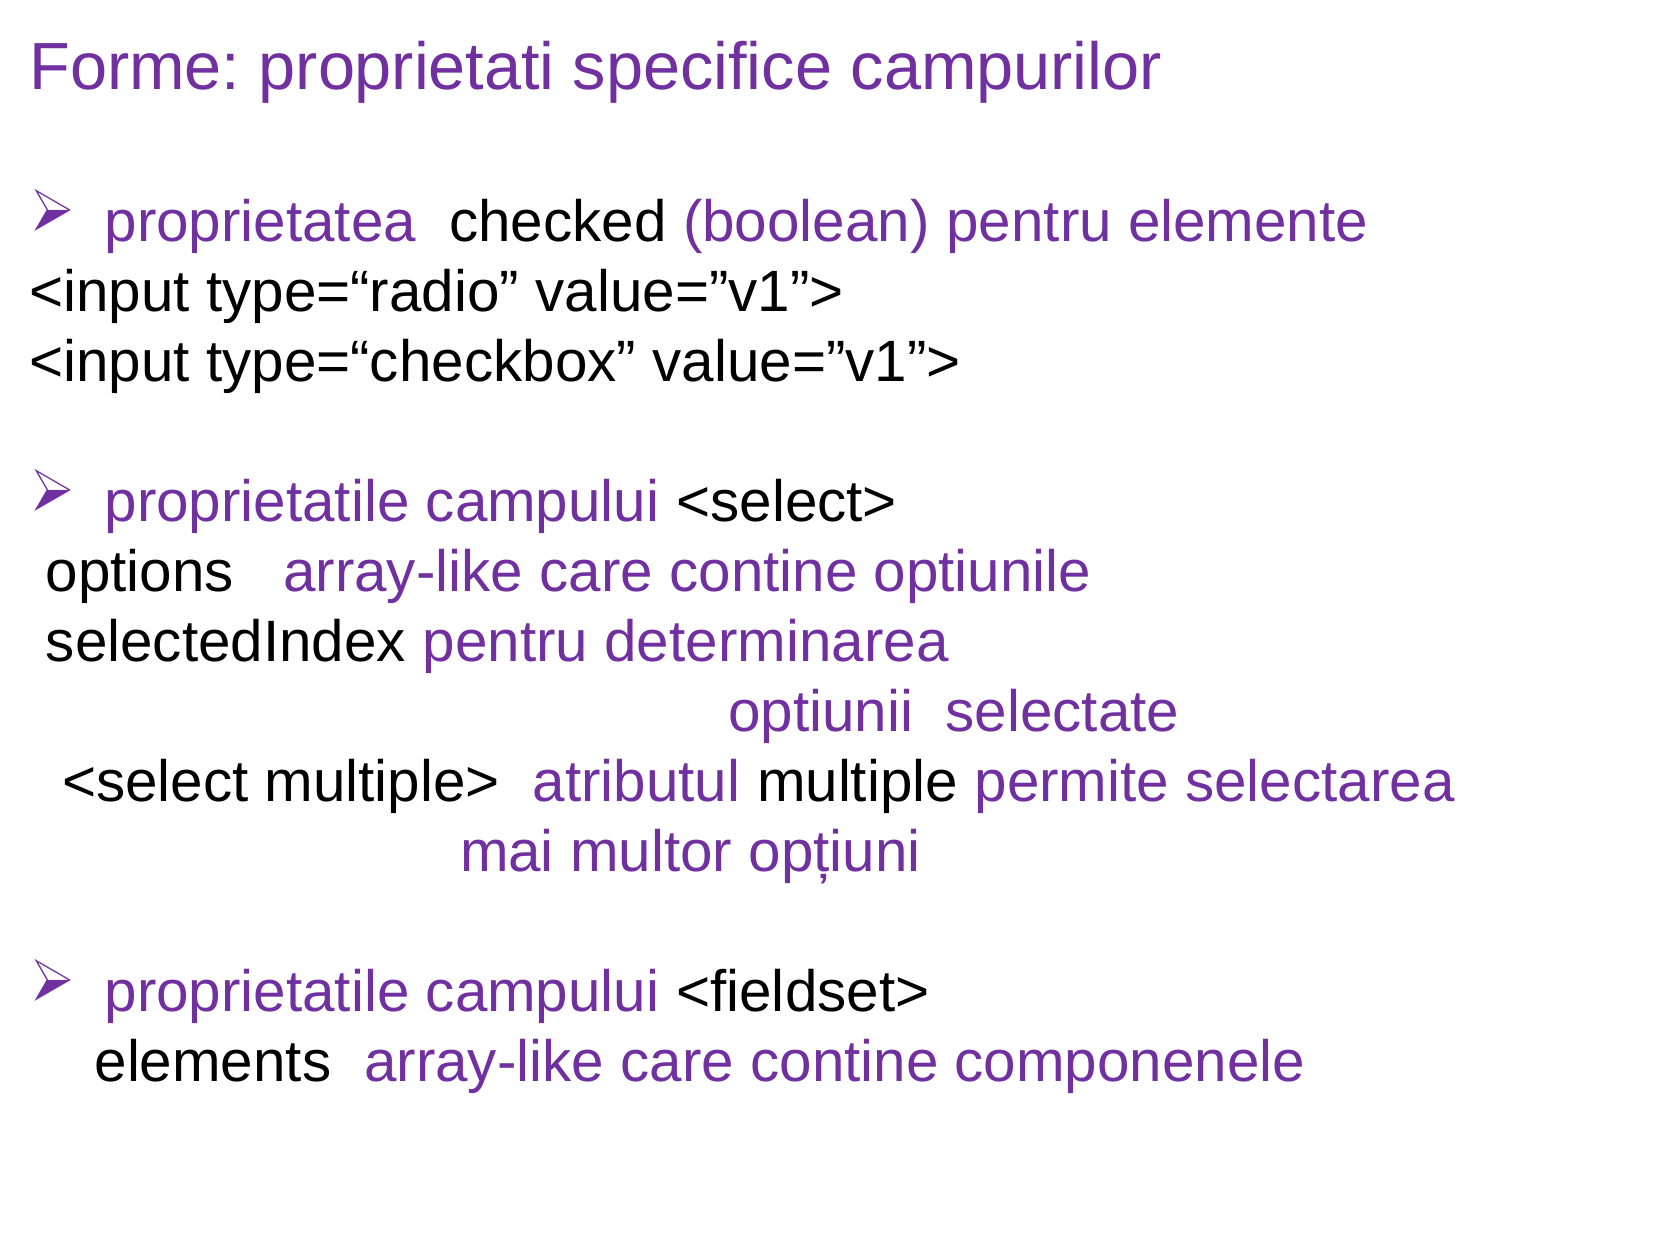

Forme: proprietati specifice campurilor
proprietatea checked (boolean) pentru elemente
<input type=“radio” value=”v1”>
<input type=“checkbox” value=”v1”>
proprietatile campului <select>
 options array-like care contine optiunile
 selectedIndex pentru determinarea
 optiunii selectate
 <select multiple> atributul multiple permite selectarea 	 mai multor opțiuni
proprietatile campului <fieldset>
 elements array-like care contine componenele